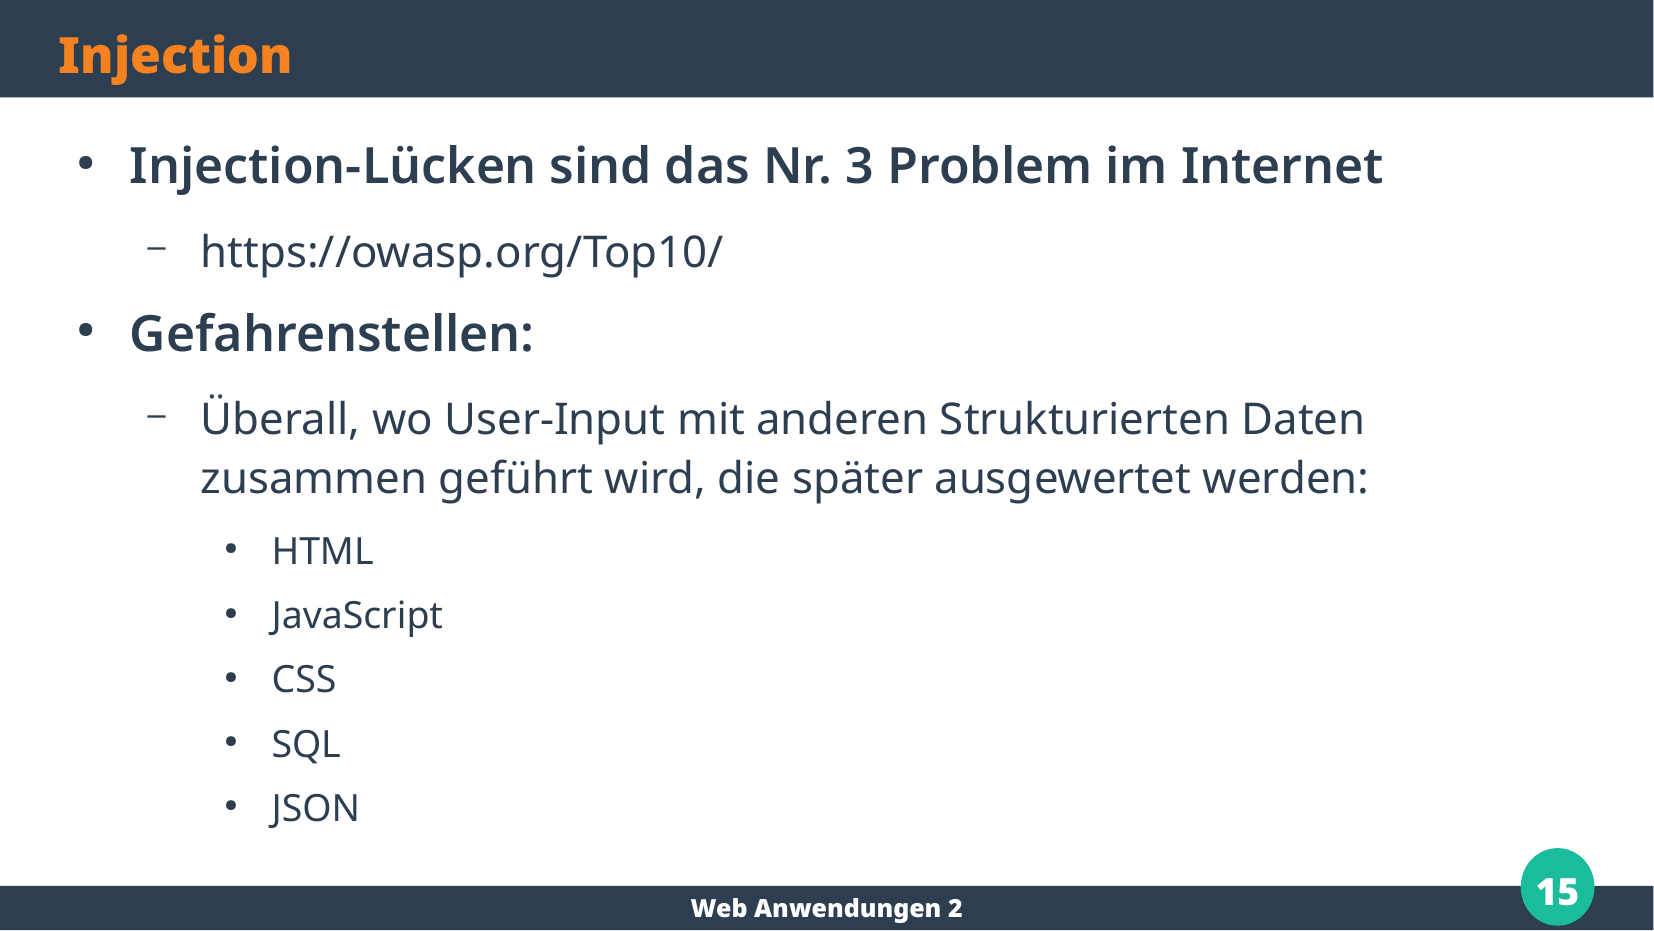

# Injection
Injection-Lücken sind das Nr. 3 Problem im Internet
https://owasp.org/Top10/
Gefahrenstellen:
Überall, wo User-Input mit anderen Strukturierten Daten zusammen geführt wird, die später ausgewertet werden:
HTML
JavaScript
CSS
SQL
JSON
15